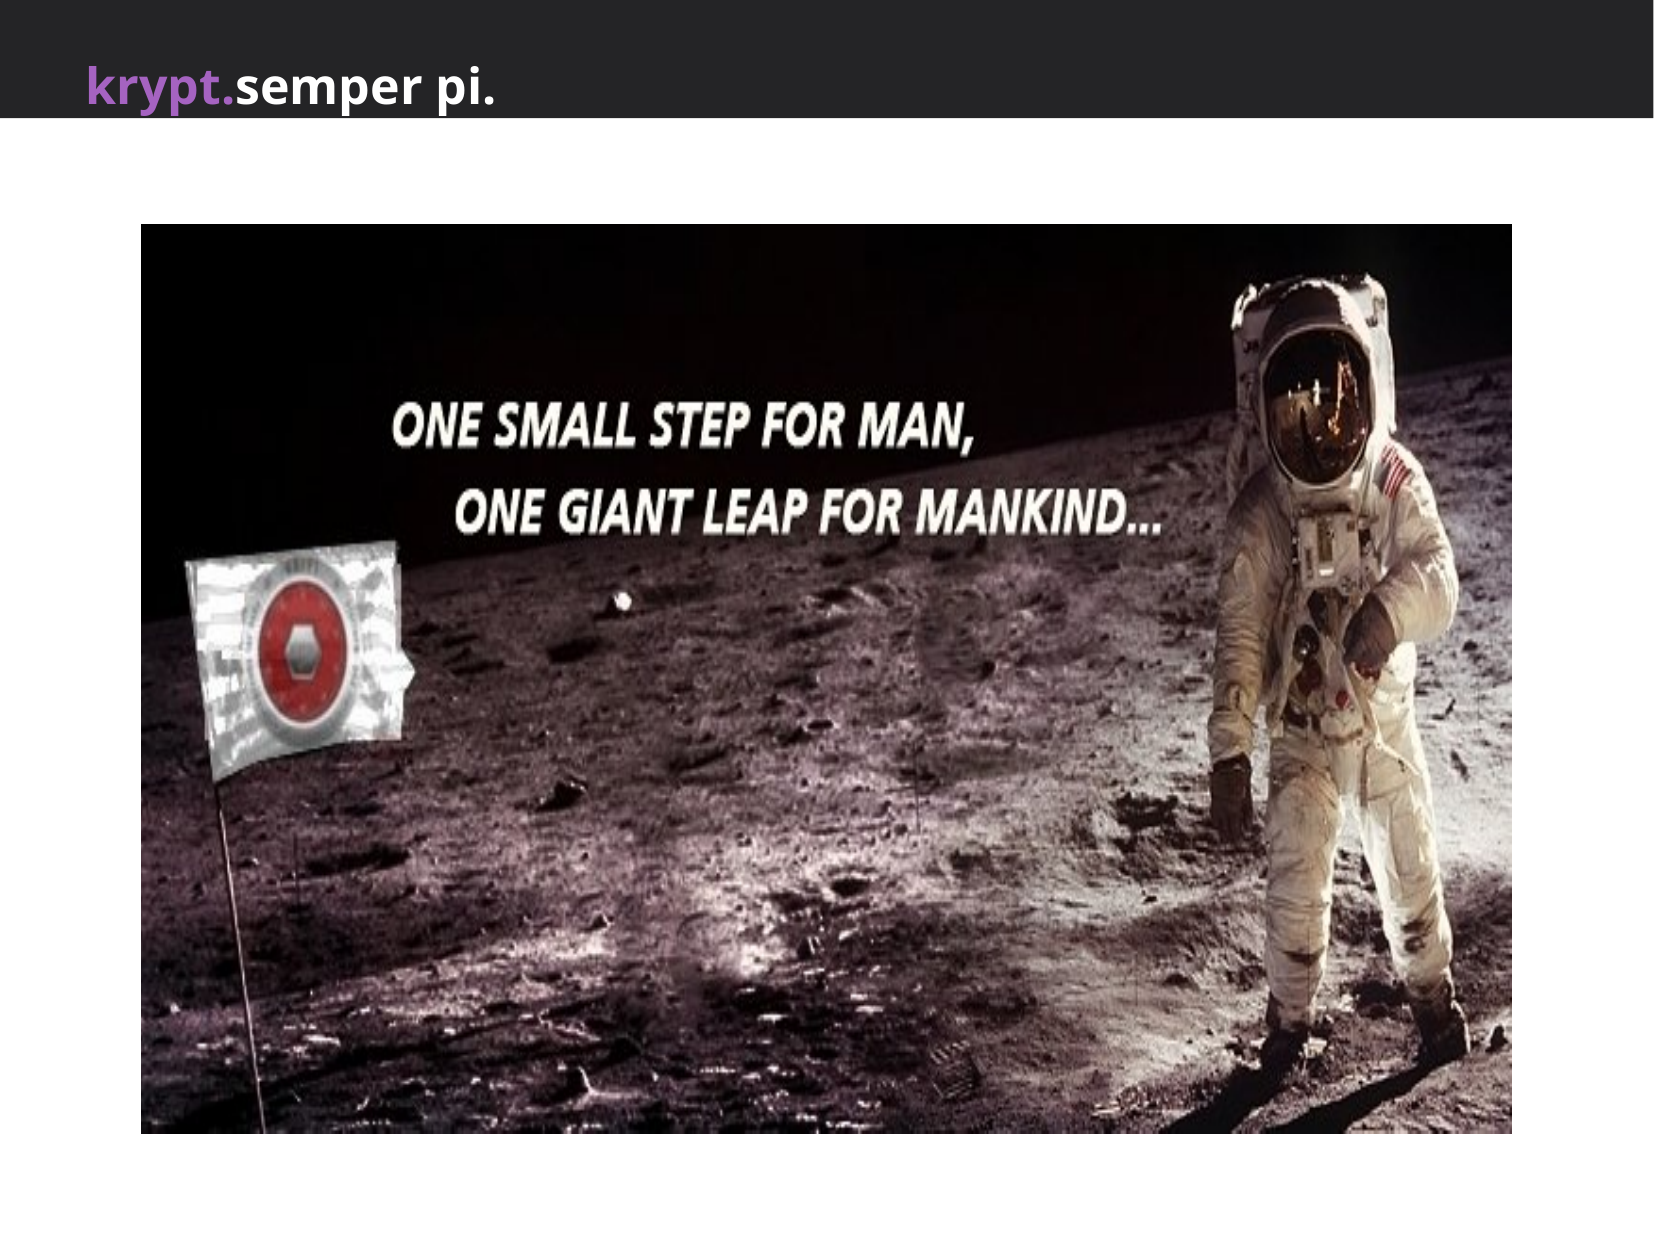

krypt.semper pi.
krypt first of all is a framework